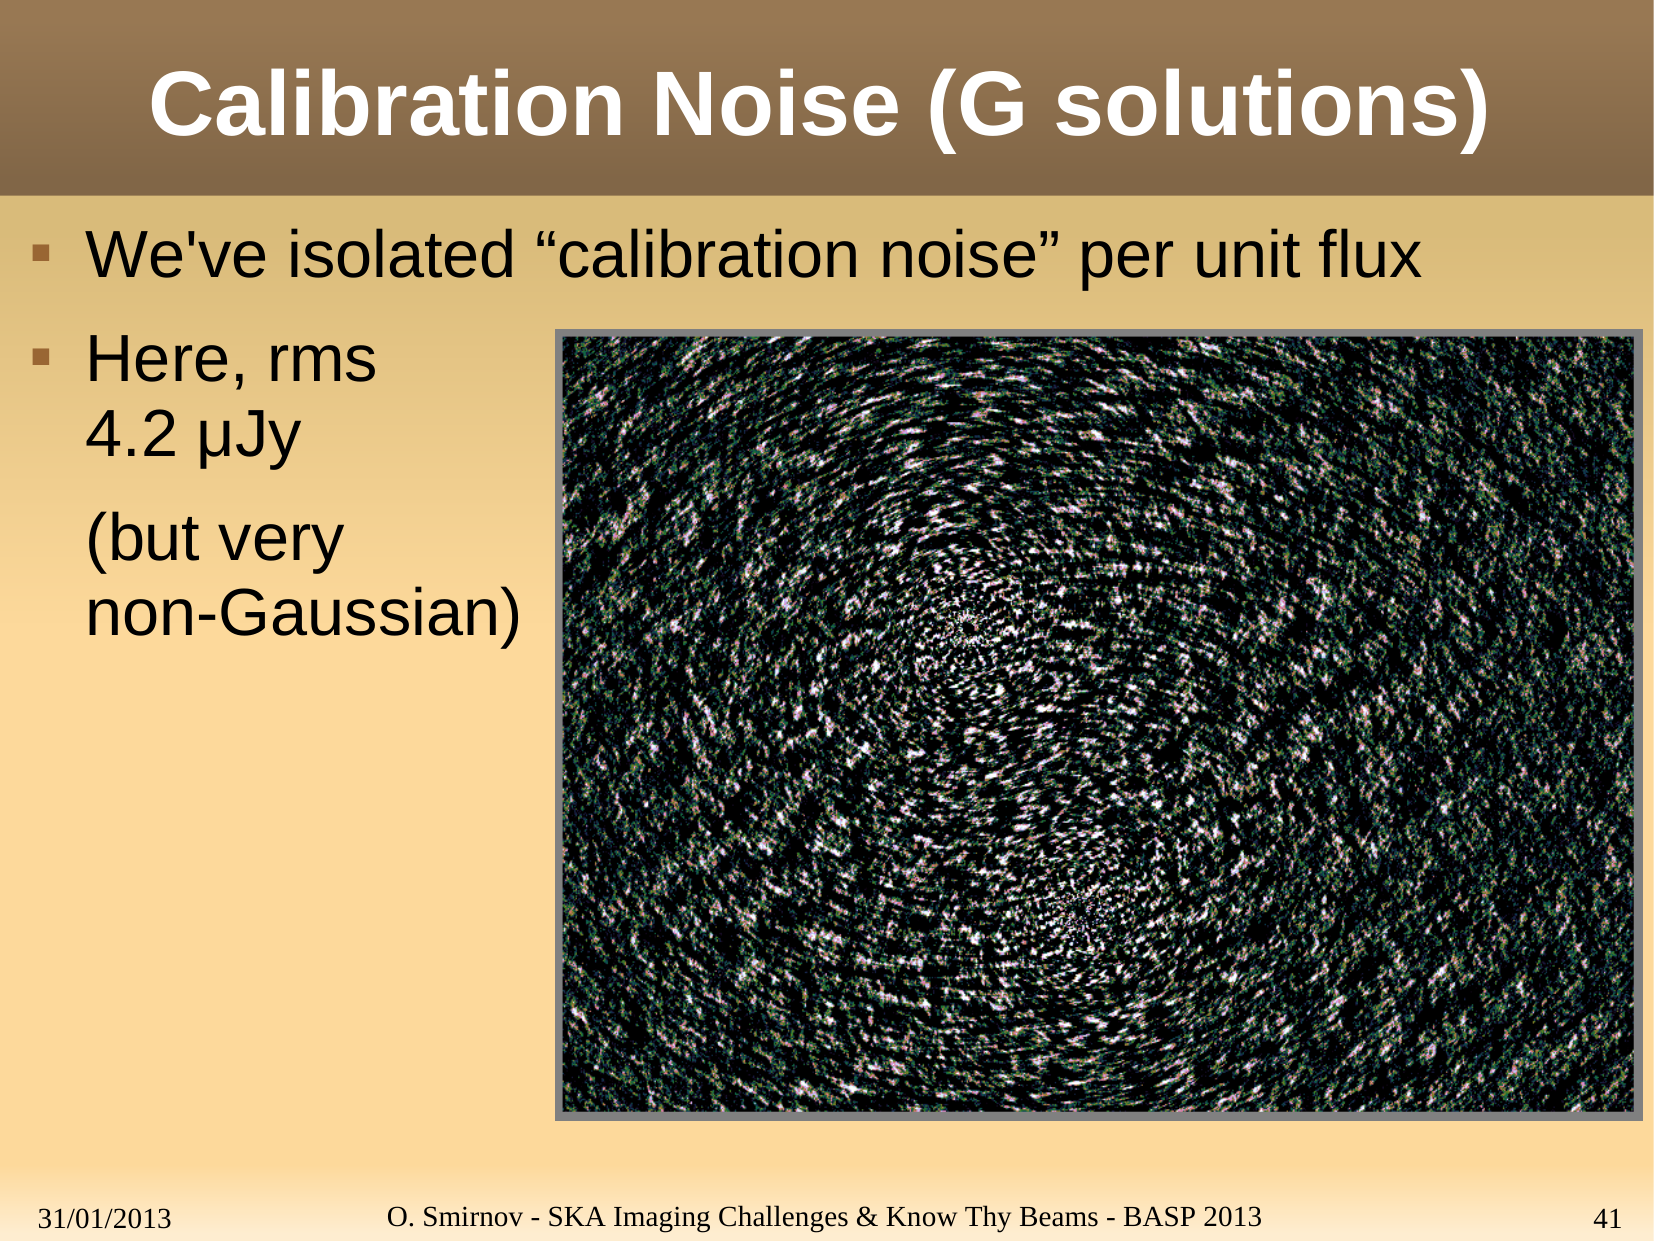

# Calibration Noise (G solutions)
We've isolated “calibration noise” per unit flux
Here, rms
4.2 μJy
(but very
non-Gaussian)
O. Smirnov - SKA Imaging Challenges & Know Thy Beams - BASP 2013
31/01/2013
41